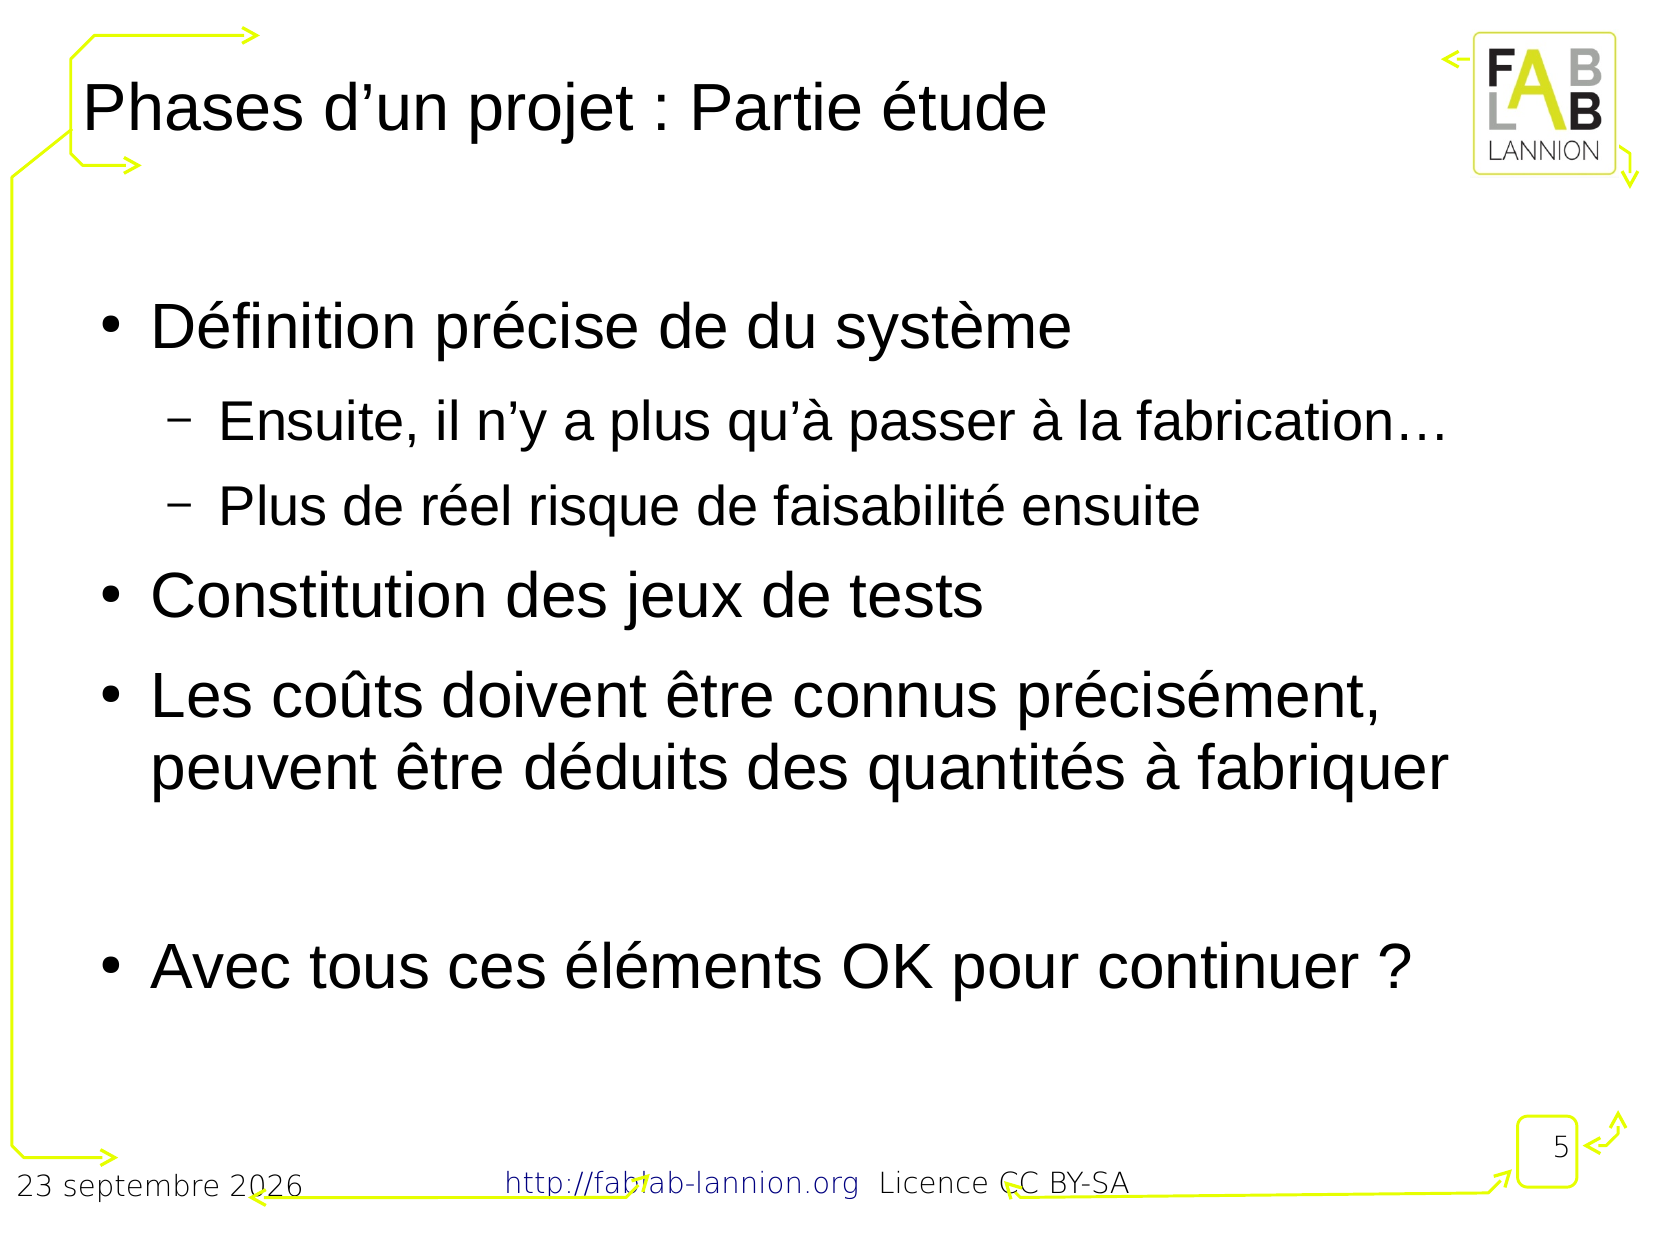

# Phases d’un projet : Partie étude
Définition précise de du système
Ensuite, il n’y a plus qu’à passer à la fabrication…
Plus de réel risque de faisabilité ensuite
Constitution des jeux de tests
Les coûts doivent être connus précisément, peuvent être déduits des quantités à fabriquer
Avec tous ces éléments OK pour continuer ?
5